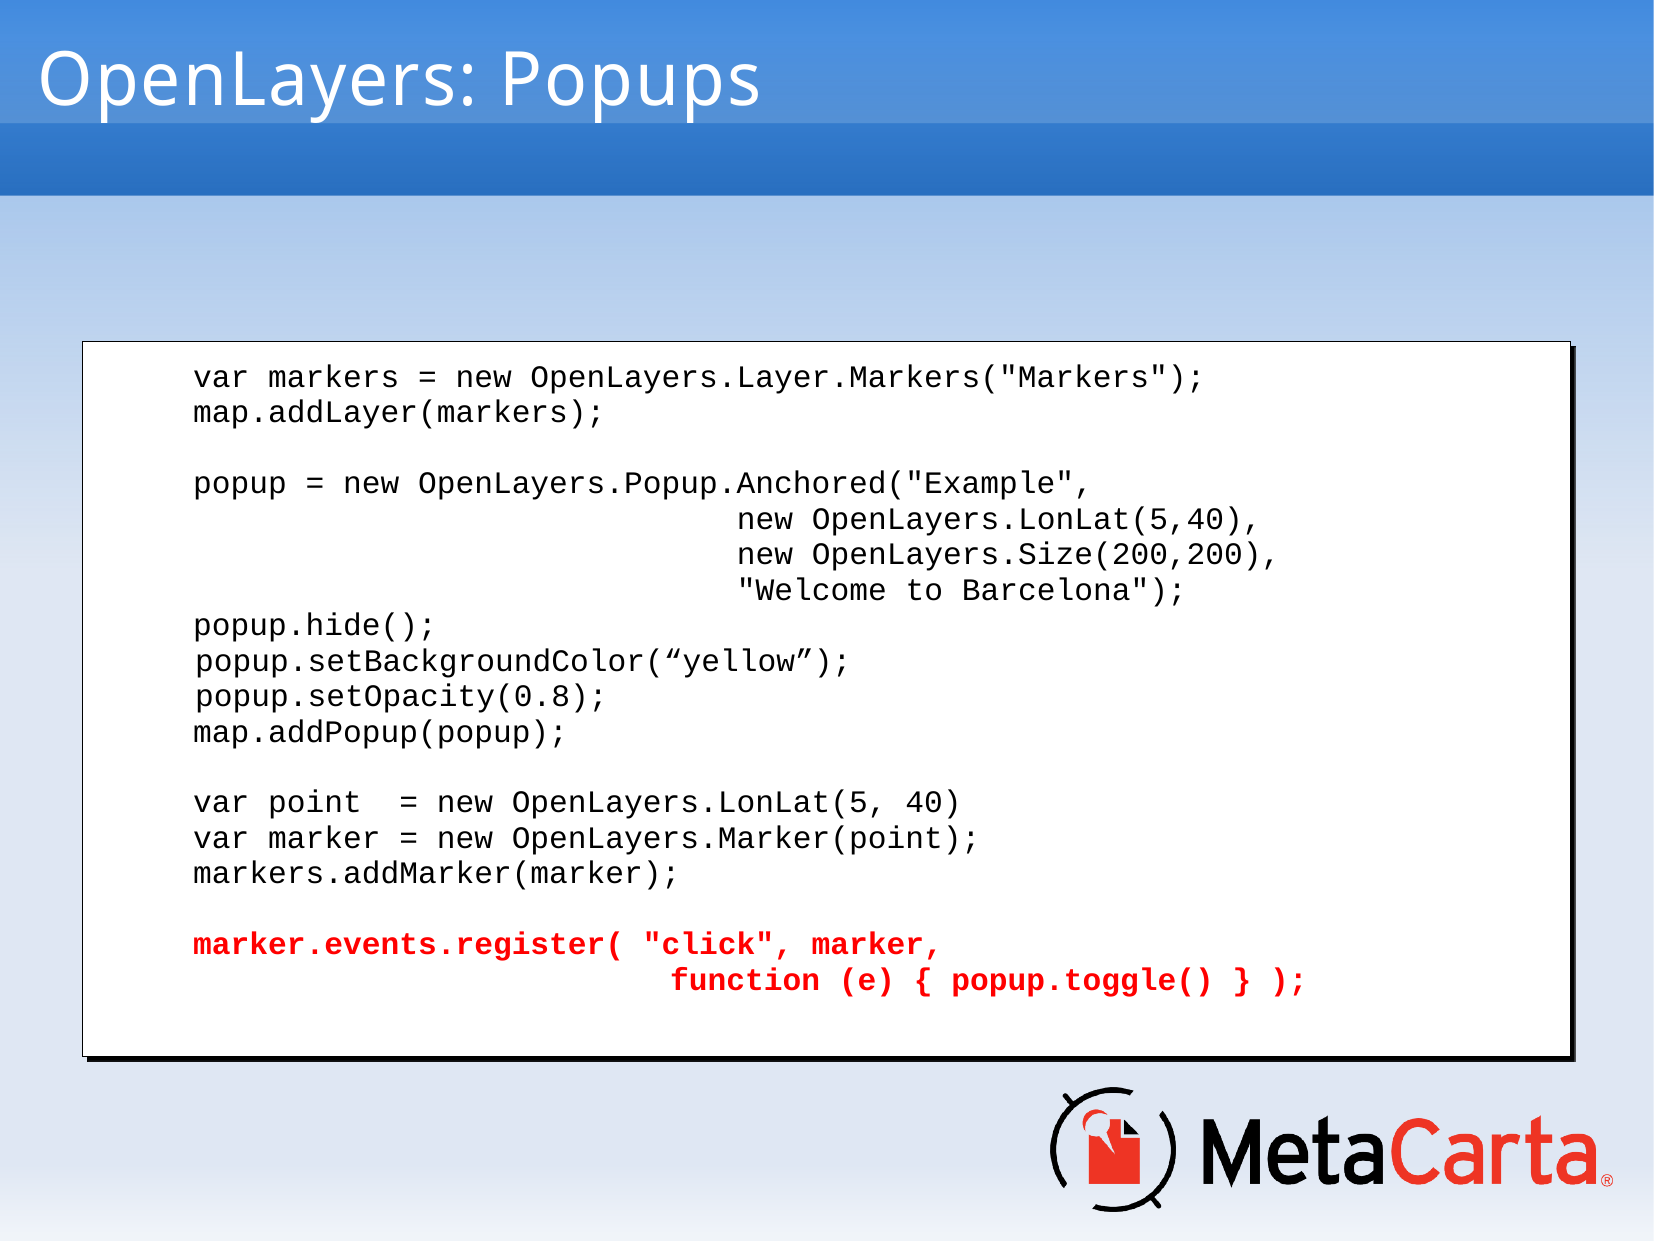

# OpenLayers: Popups
 var markers = new OpenLayers.Layer.Markers("Markers");
 map.addLayer(markers);
 popup = new OpenLayers.Popup.Anchored("Example",
 new OpenLayers.LonLat(5,40),
 new OpenLayers.Size(200,200),
 "Welcome to Barcelona");
 popup.hide();
 popup.setBackgroundColor(“yellow”);
 popup.setOpacity(0.8);
 map.addPopup(popup);
 var point = new OpenLayers.LonLat(5, 40)
 var marker = new OpenLayers.Marker(point);
 markers.addMarker(marker);
 marker.events.register( "click", marker,
 	 						function (e) { popup.toggle() } );